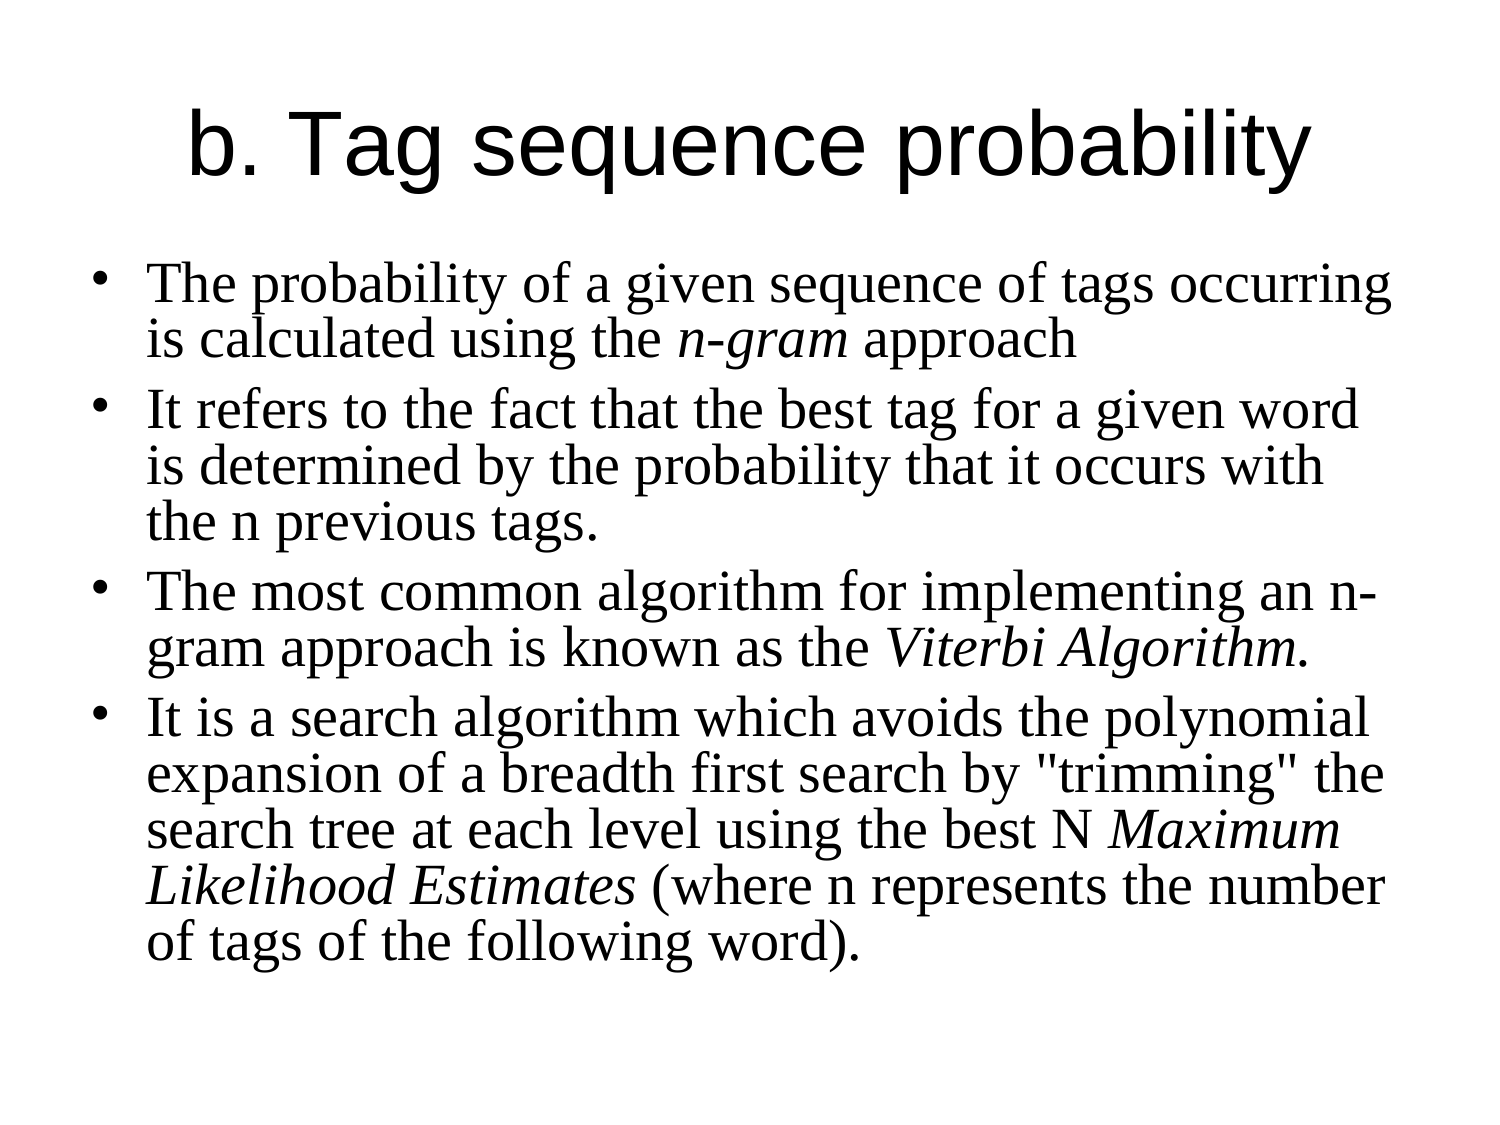

# b. Tag sequence probability
The probability of a given sequence of tags occurring is calculated using the n-gram approach
It refers to the fact that the best tag for a given word is determined by the probability that it occurs with the n previous tags.
The most common algorithm for implementing an n-gram approach is known as the Viterbi Algorithm.
It is a search algorithm which avoids the polynomial expansion of a breadth first search by "trimming" the search tree at each level using the best N Maximum Likelihood Estimates (where n represents the number of tags of the following word).